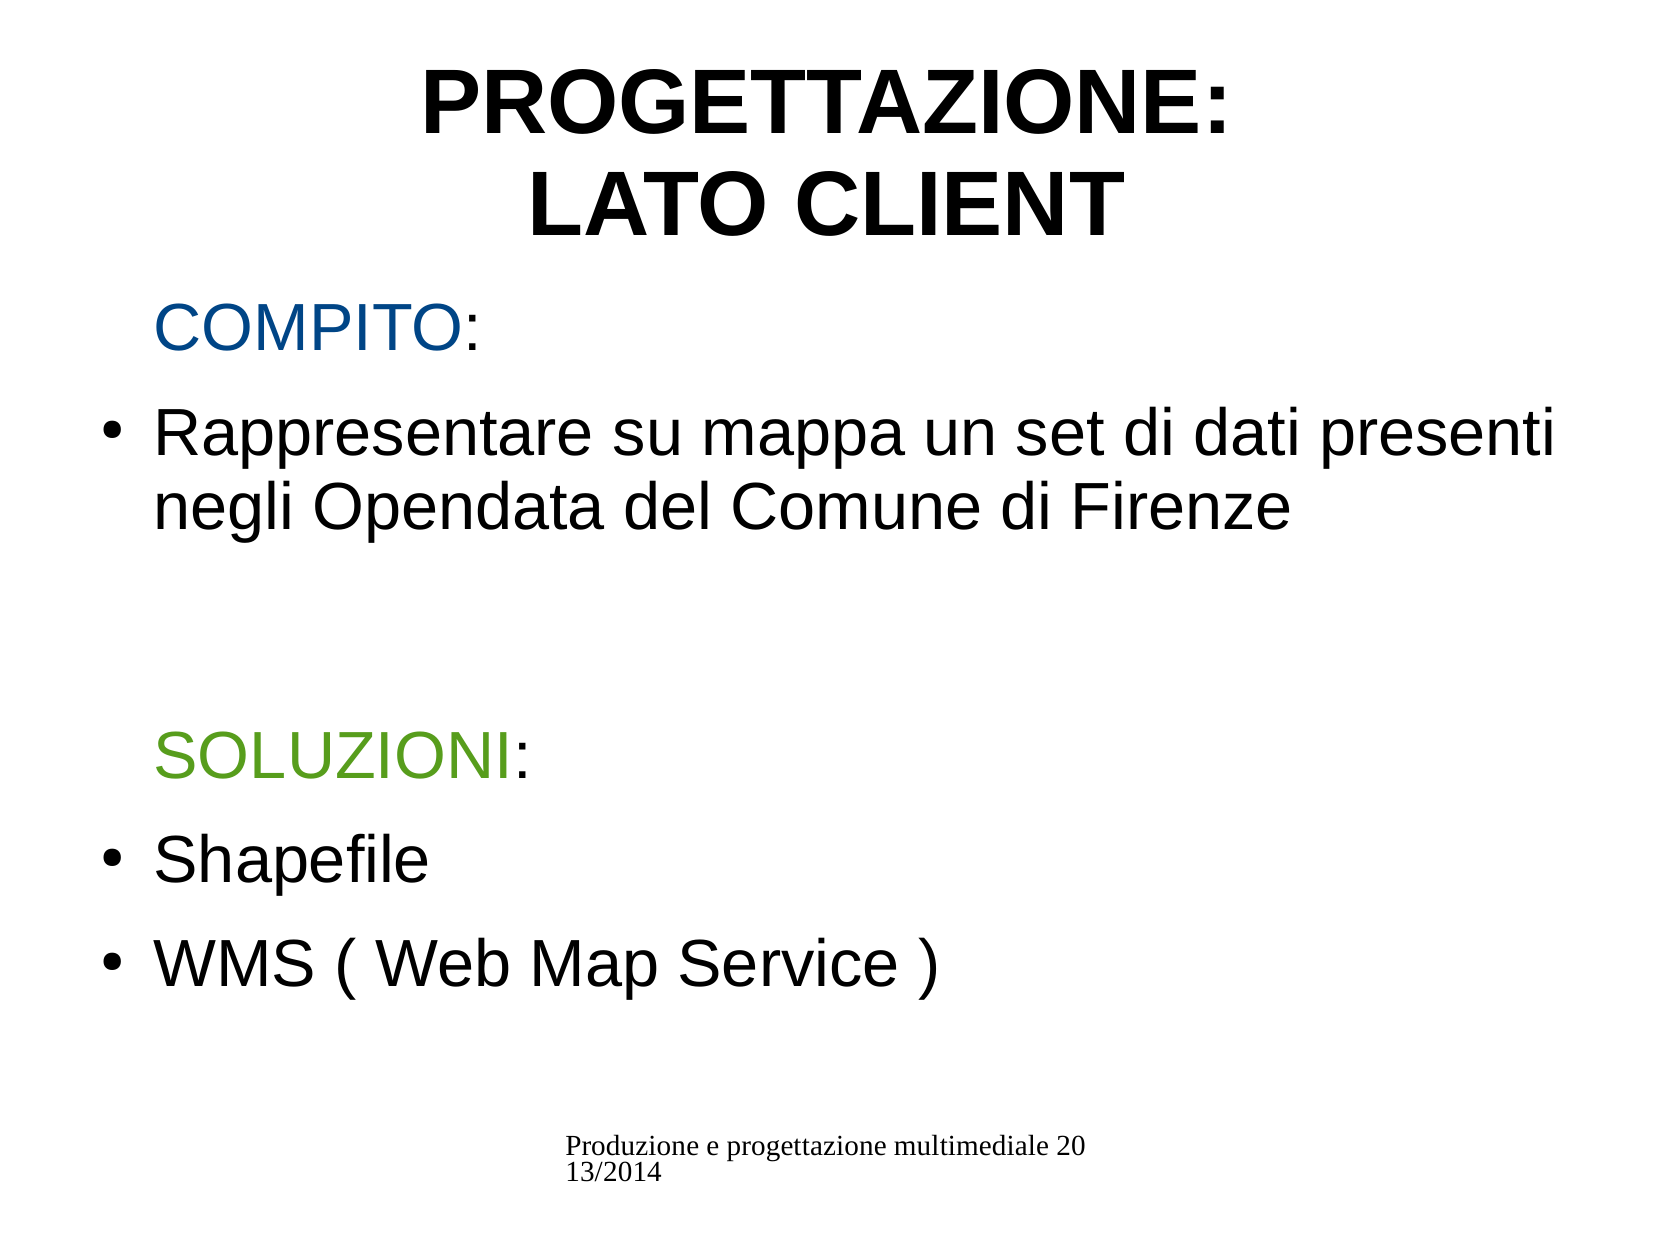

# PROGETTAZIONE: LATO CLIENT
COMPITO:
Rappresentare su mappa un set di dati presenti negli Opendata del Comune di Firenze
SOLUZIONI:
Shapefile
WMS ( Web Map Service )
Produzione e progettazione multimediale 2013/2014